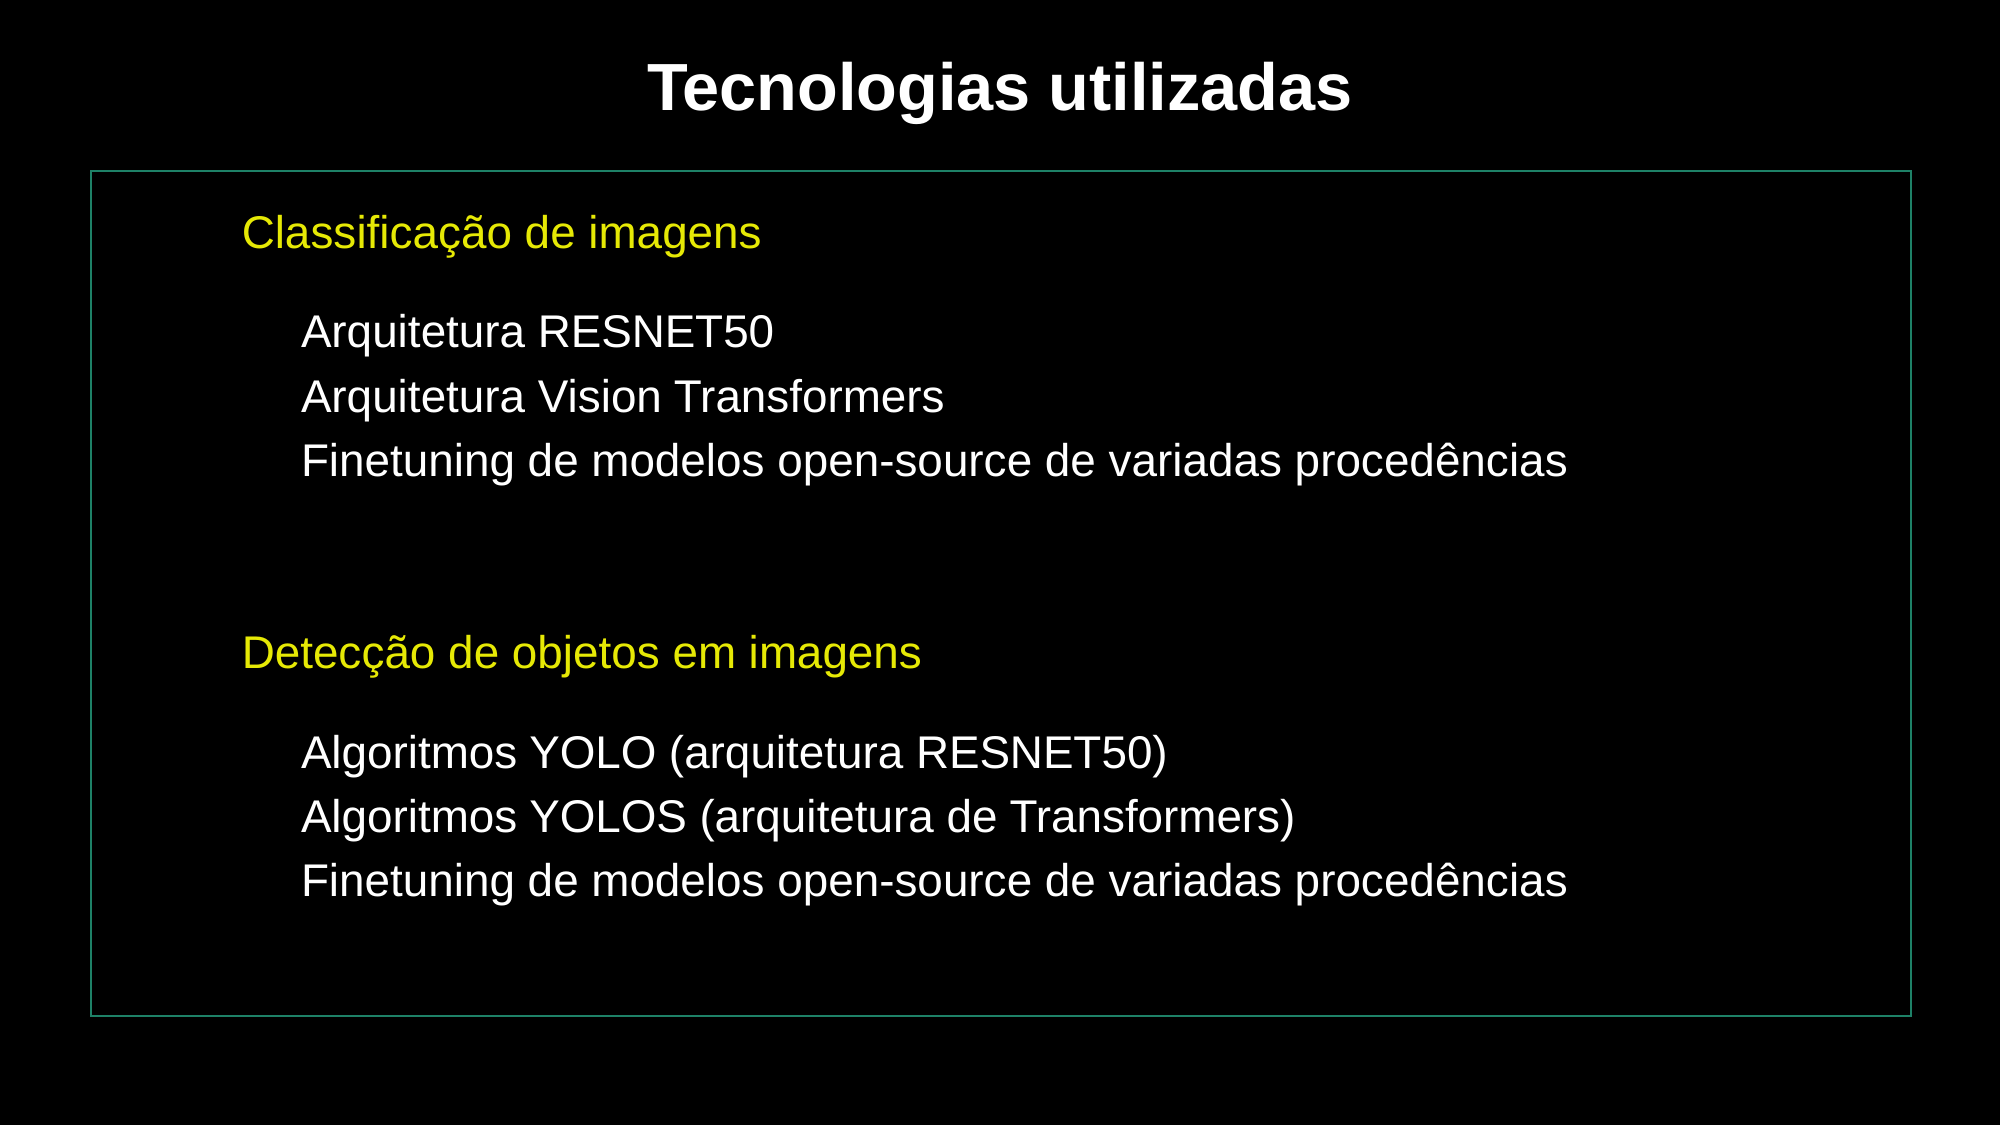

# Tecnologias utilizadas
Classificação de imagens
Arquitetura RESNET50
Arquitetura Vision Transformers
Finetuning de modelos open-source de variadas procedências
Detecção de objetos em imagens
Algoritmos YOLO (arquitetura RESNET50)
Algoritmos YOLOS (arquitetura de Transformers)
Finetuning de modelos open-source de variadas procedências